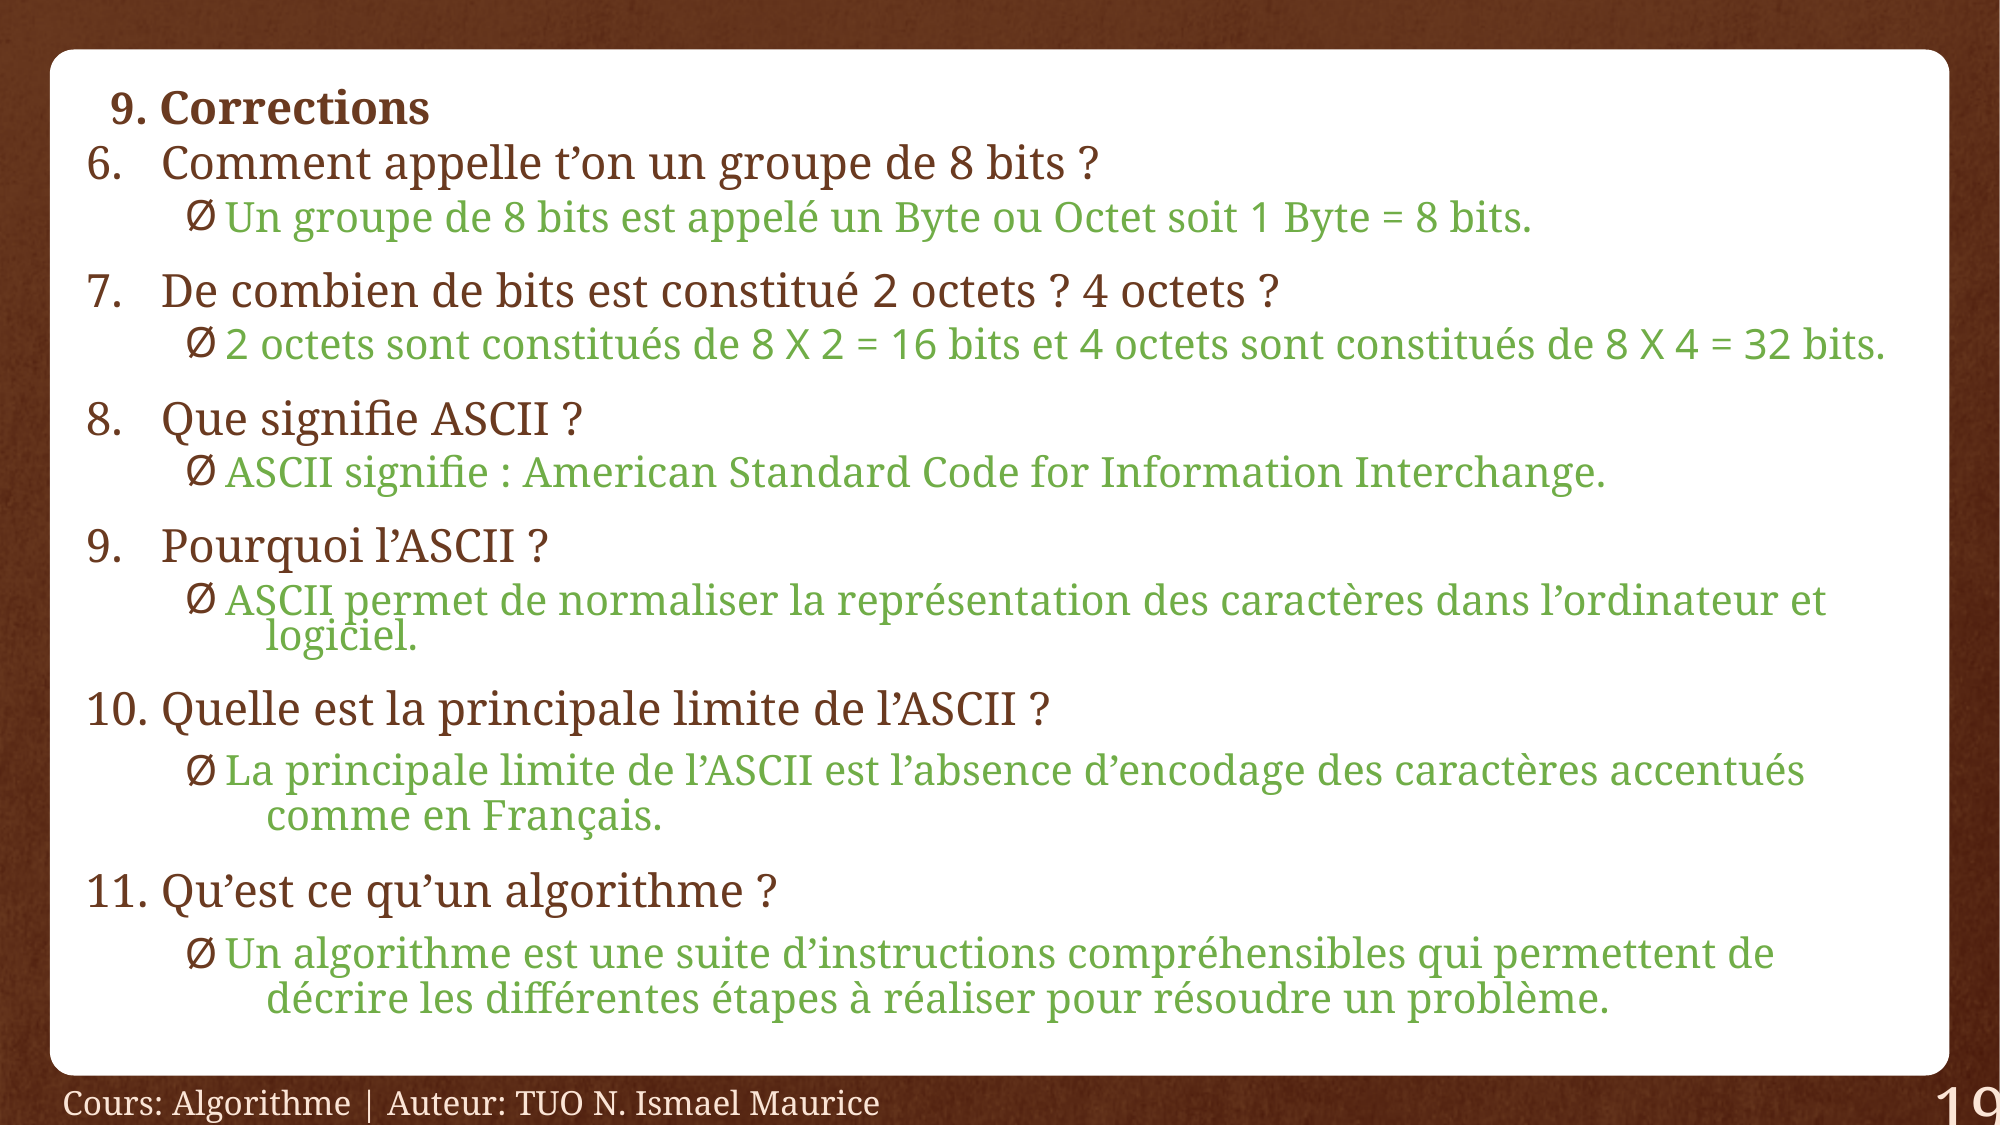

9. Corrections
# Comment appelle t’on un groupe de 8 bits ?
Un groupe de 8 bits est appelé un Byte ou Octet soit 1 Byte = 8 bits.
De combien de bits est constitué 2 octets ? 4 octets ?
2 octets sont constitués de 8 X 2 = 16 bits et 4 octets sont constitués de 8 X 4 = 32 bits.
Que signifie ASCII ?
ASCII signifie : American Standard Code for Information Interchange.
Pourquoi l’ASCII ?
ASCII permet de normaliser la représentation des caractères dans l’ordinateur et logiciel.
Quelle est la principale limite de l’ASCII ?
La principale limite de l’ASCII est l’absence d’encodage des caractères accentués comme en Français.
Qu’est ce qu’un algorithme ?
Un algorithme est une suite d’instructions compréhensibles qui permettent de décrire les différentes étapes à réaliser pour résoudre un problème.
Cours: Algorithme | Auteur: TUO N. Ismael Maurice